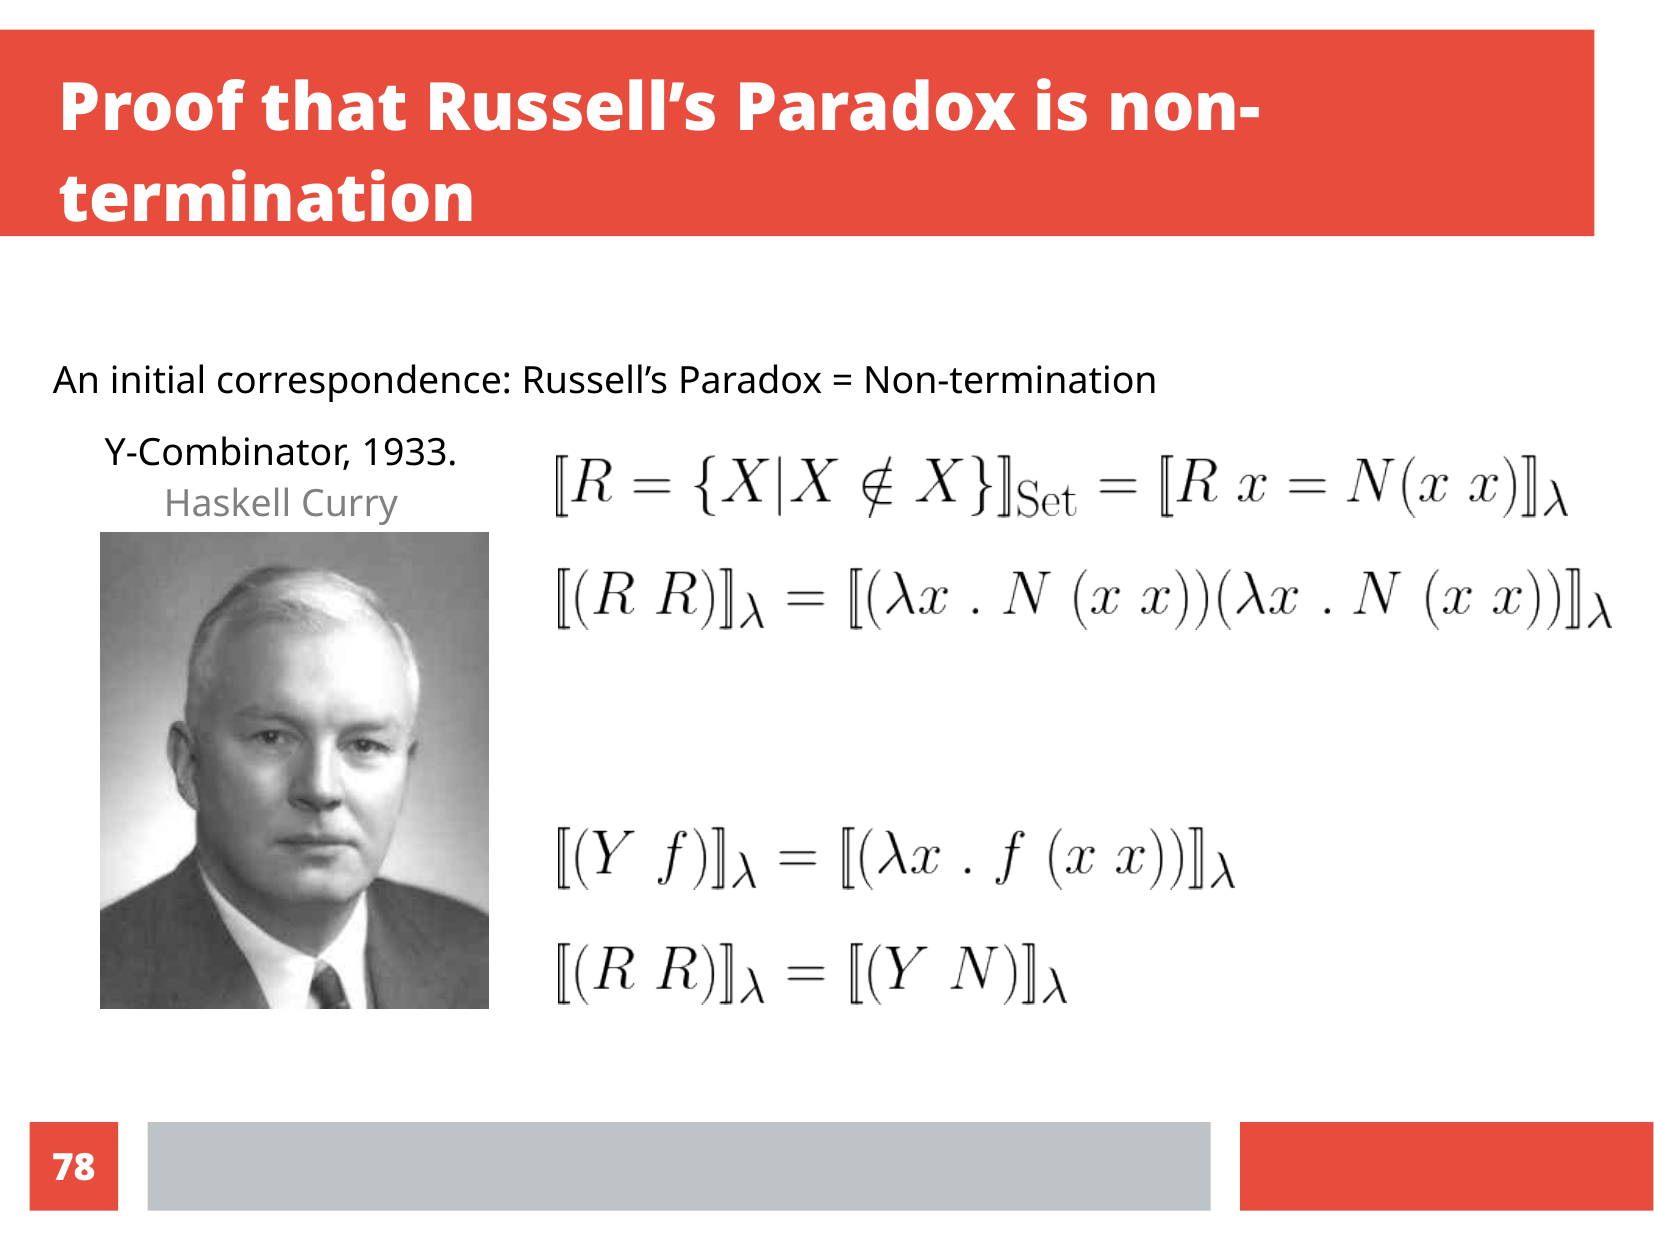

# Proof that Russell’s Paradox is non-termination
An initial correspondence: Russell’s Paradox = Non-termination
Y-Combinator, 1933.
Haskell Curry
78